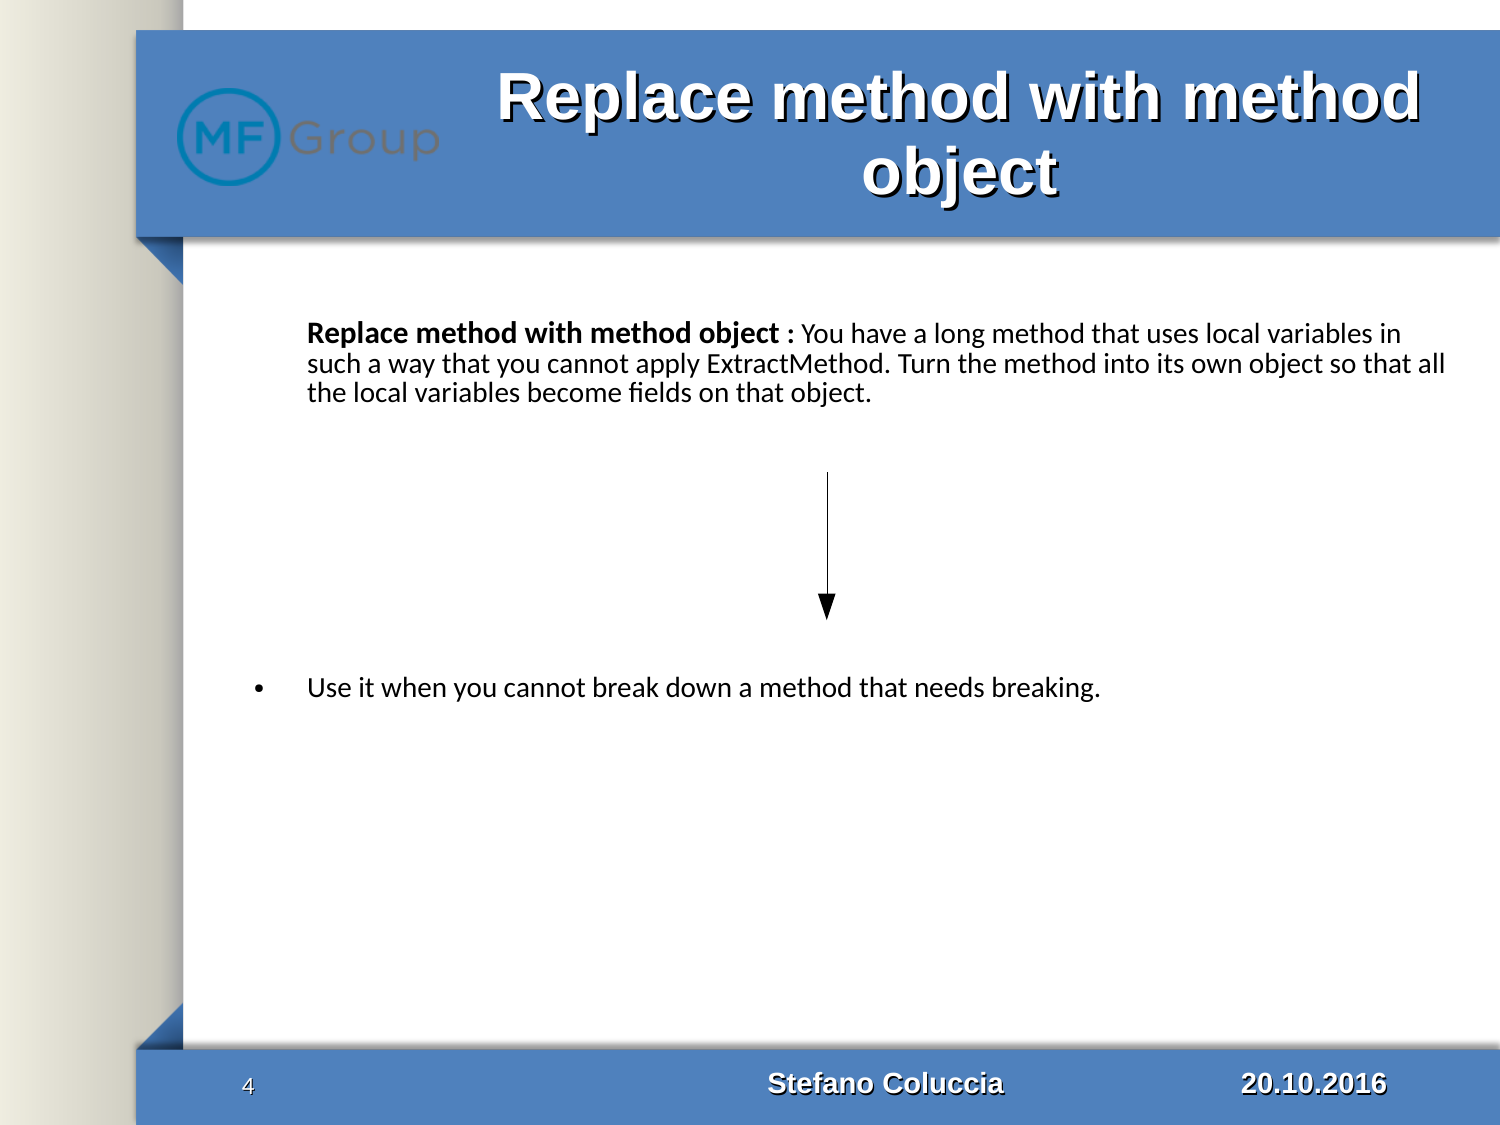

# Replace method with method object
Replace method with method object : You have a long method that uses local variables in such a way that you cannot apply ExtractMethod. Turn the method into its own object so that all the local variables become fields on that object.
Use it when you cannot break down a method that needs breaking.
4
Stefano Coluccia
20.10.2016